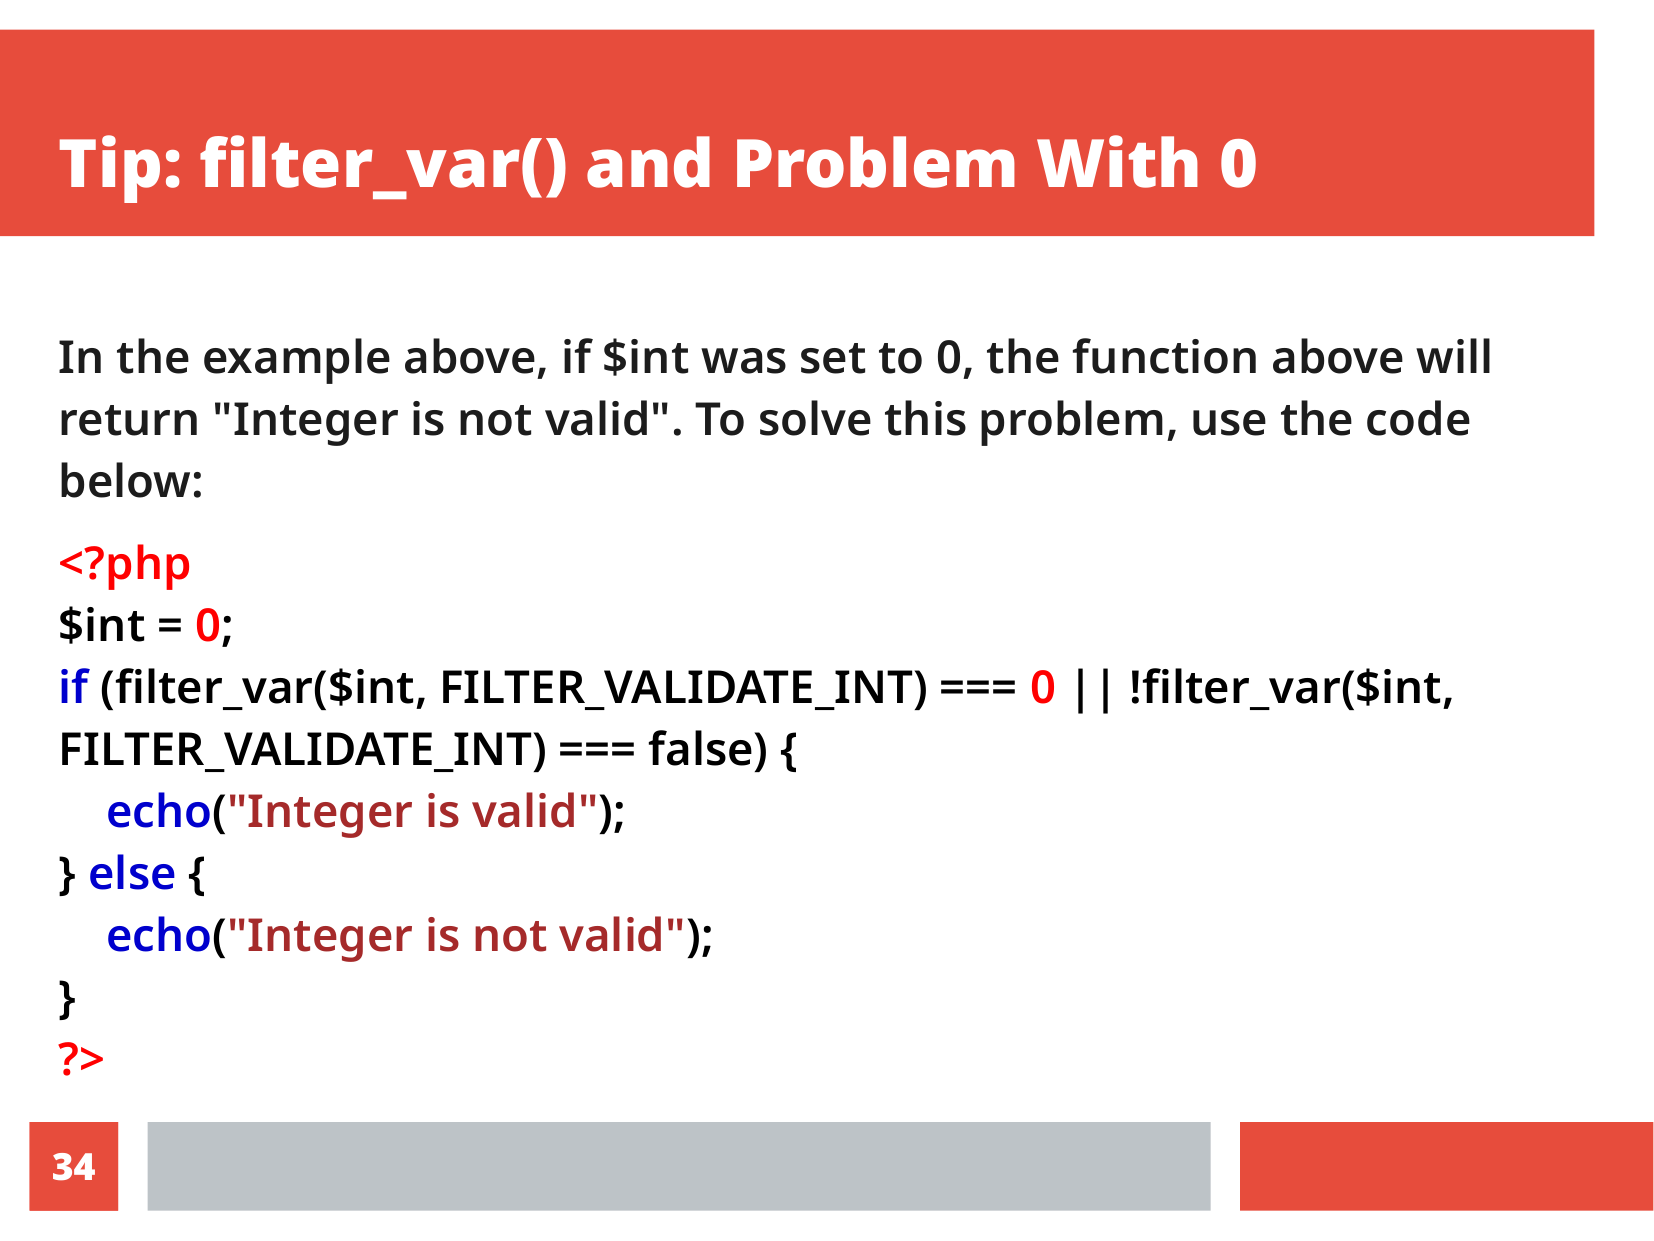

# Tip: filter_var() and Problem With 0
In the example above, if $int was set to 0, the function above will return "Integer is not valid". To solve this problem, use the code below:
<?php
$int = 0;
if (filter_var($int, FILTER_VALIDATE_INT) === 0 || !filter_var($int, FILTER_VALIDATE_INT) === false) {
    echo("Integer is valid");
} else {
    echo("Integer is not valid");
}
?>
34